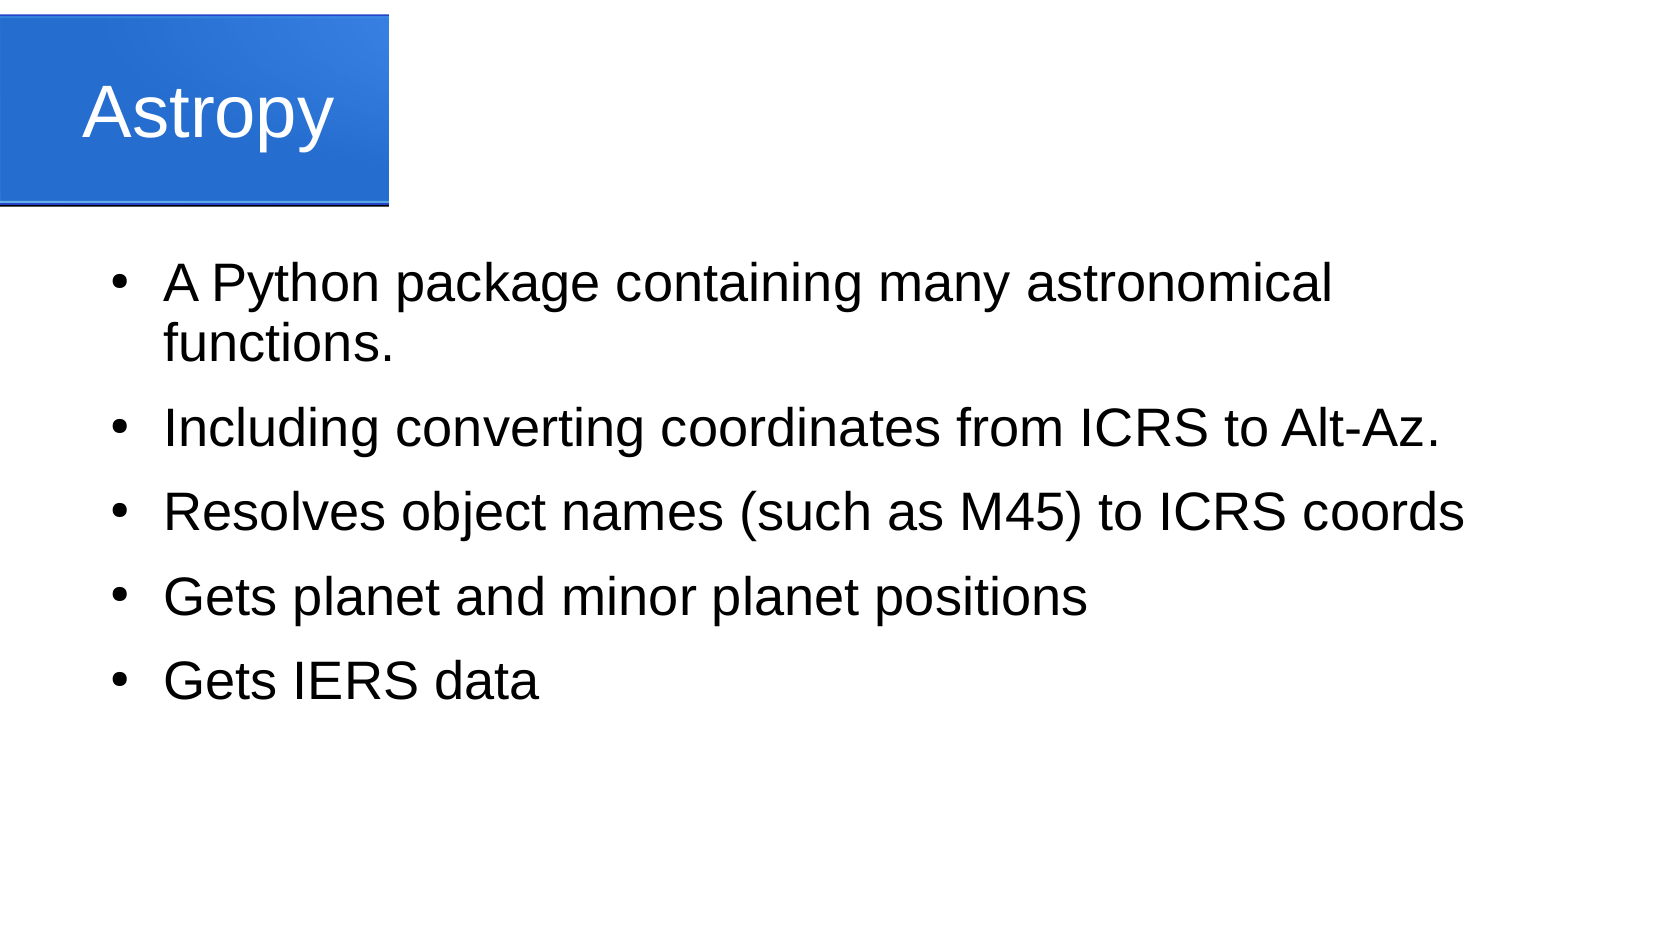

# Astropy
A Python package containing many astronomical functions.
Including converting coordinates from ICRS to Alt-Az.
Resolves object names (such as M45) to ICRS coords
Gets planet and minor planet positions
Gets IERS data